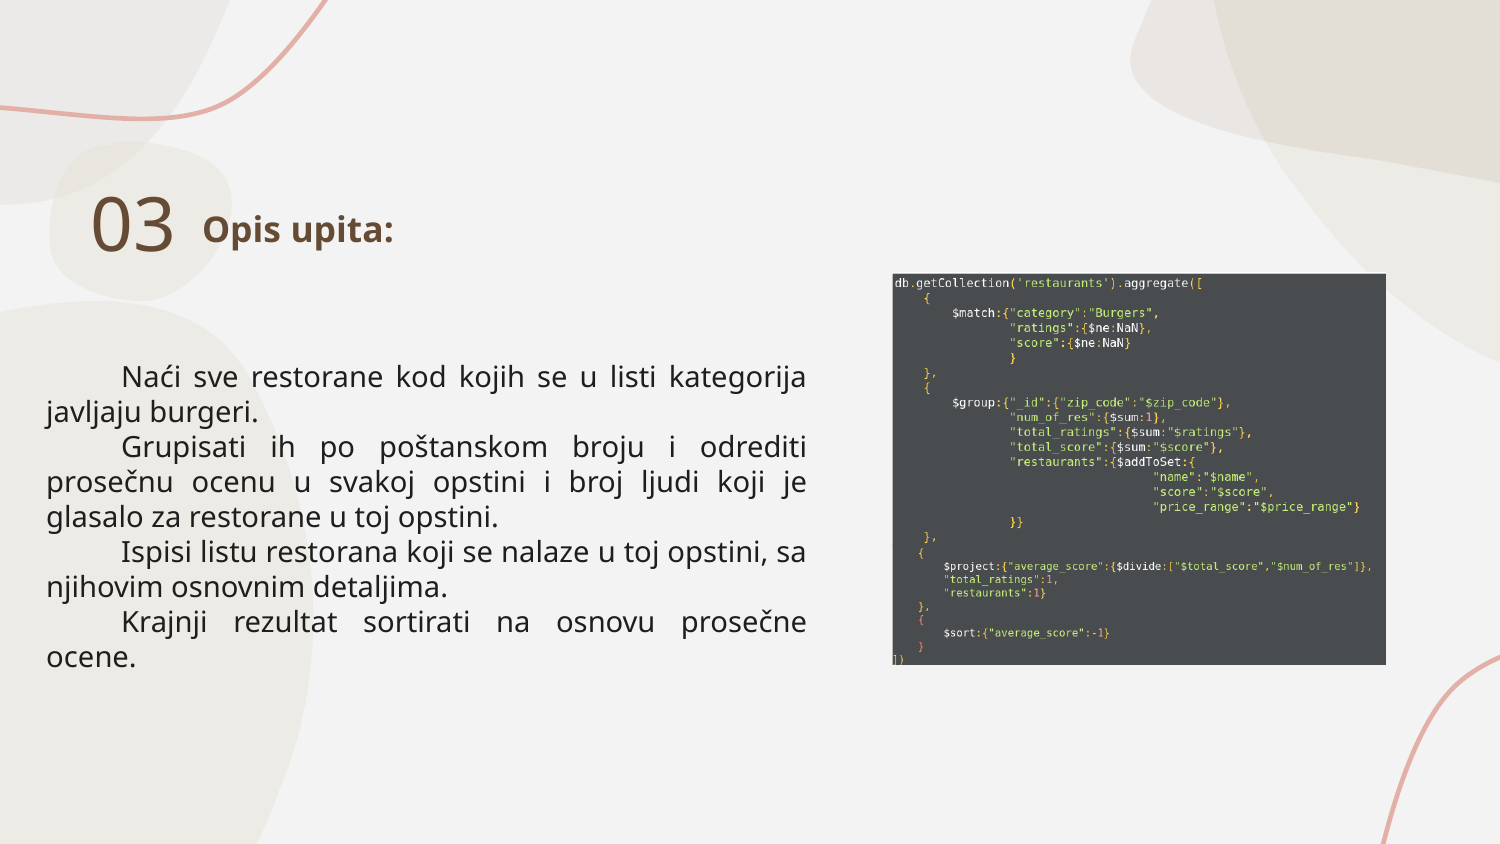

03
Opis upita:
# Naći sve restorane kod kojih se u listi kategorija javljaju burgeri.
Grupisati ih po poštanskom broju i odrediti prosečnu ocenu u svakoj opstini i broj ljudi koji je glasalo za restorane u toj opstini.
Ispisi listu restorana koji se nalaze u toj opstini, sa njihovim osnovnim detaljima.
Krajnji rezultat sortirati na osnovu prosečne ocene.